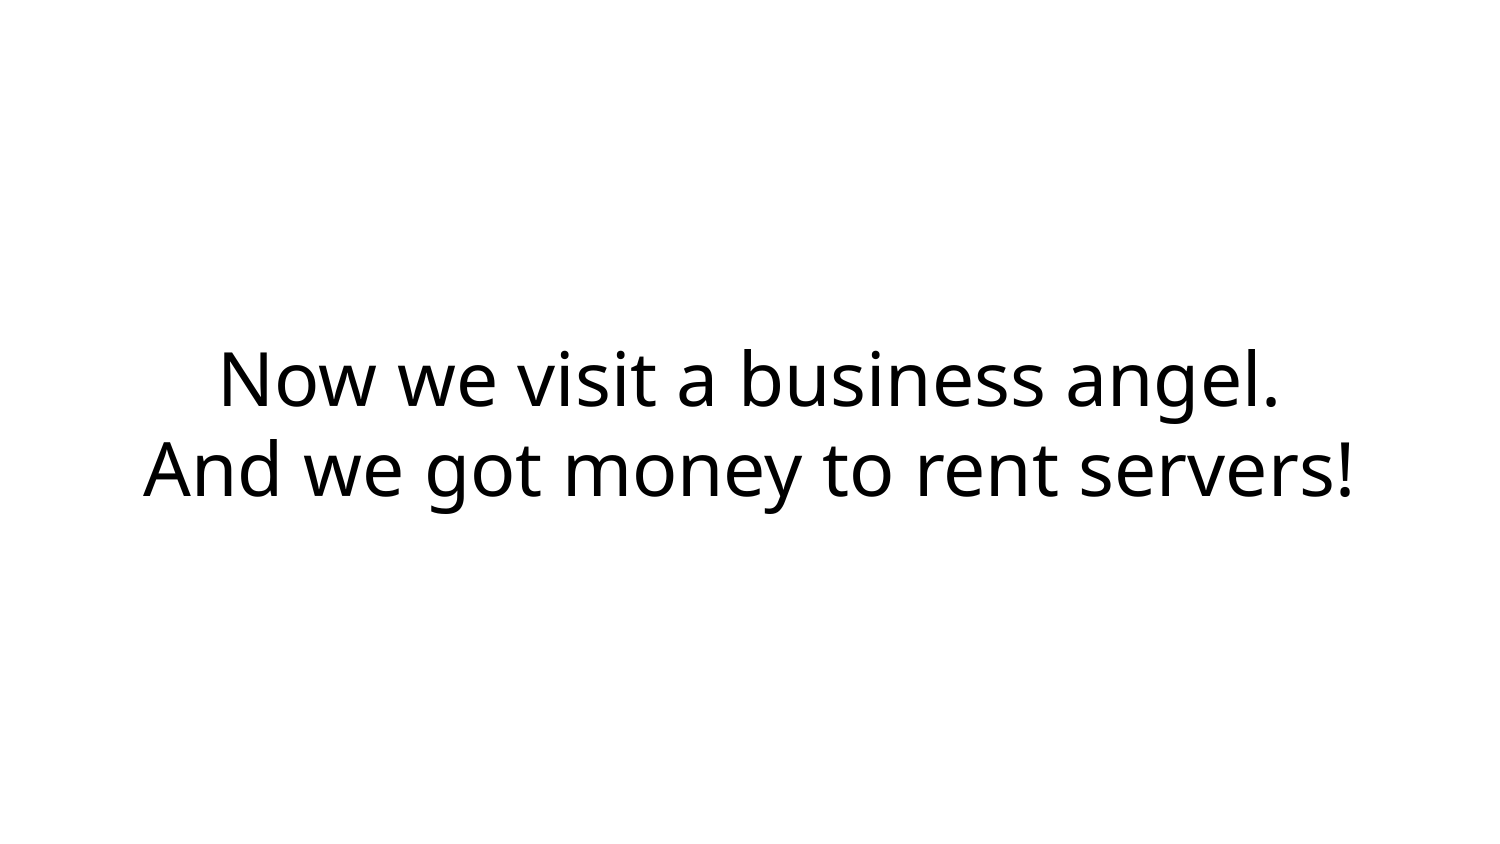

# Now we visit a business angel. And we got money to rent servers!